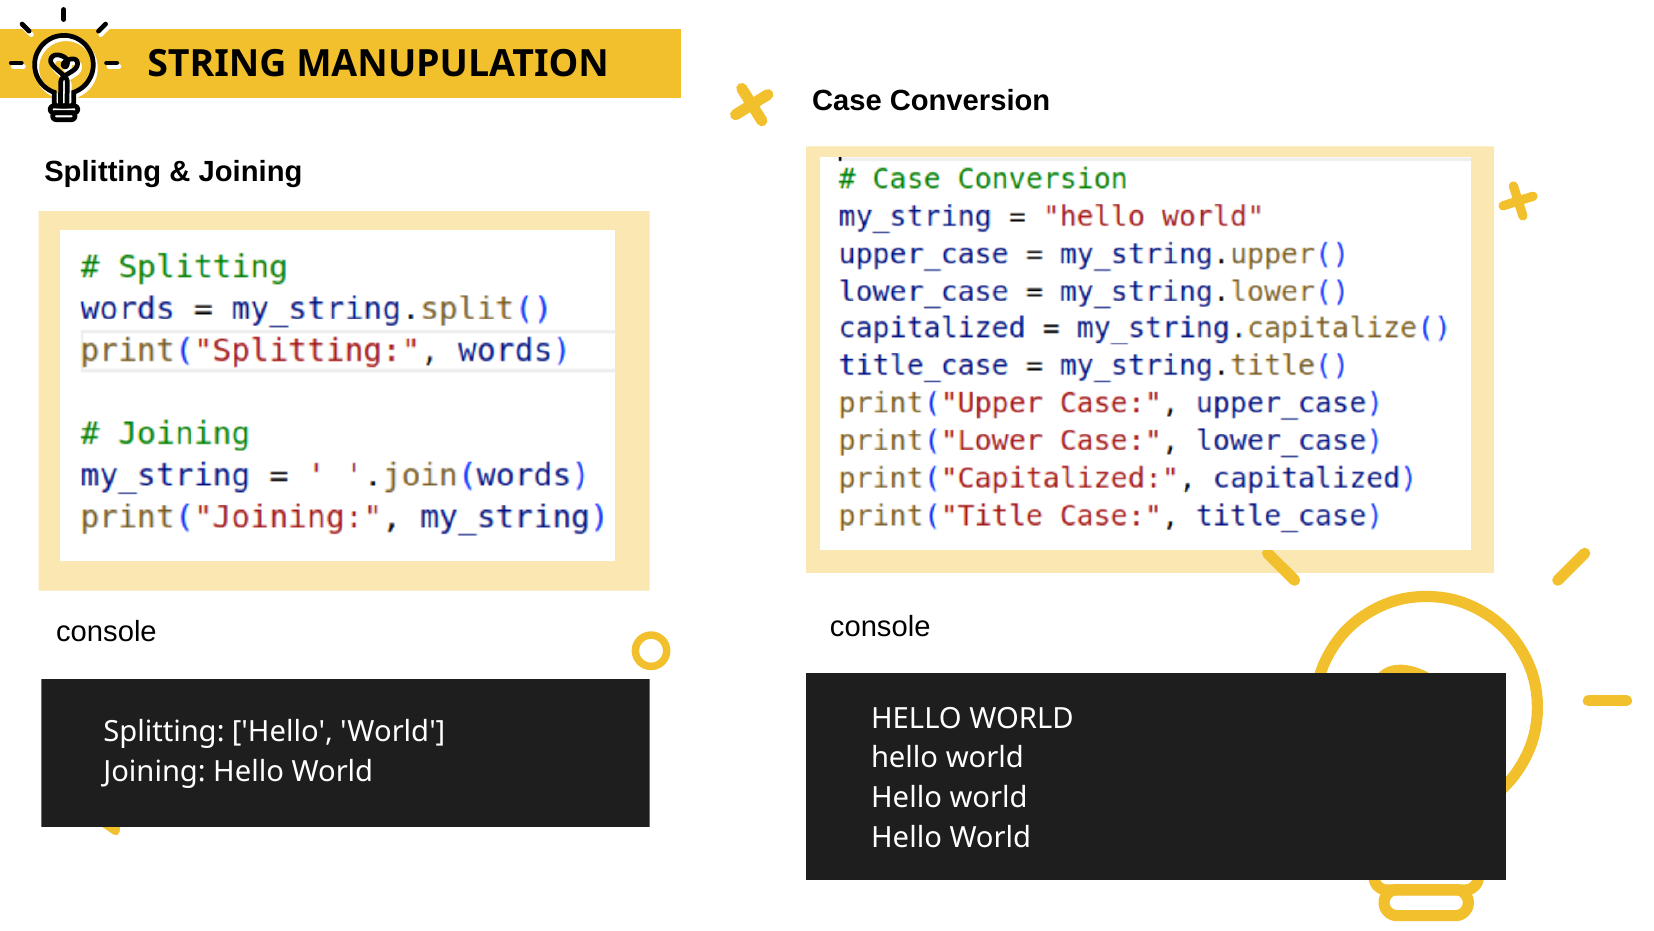

# STRING MANUPULATION
Case Conversion
Splitting & Joining
console
console
HELLO WORLD
hello world
Hello world
Hello World
Splitting: ['Hello', 'World']
Joining: Hello World